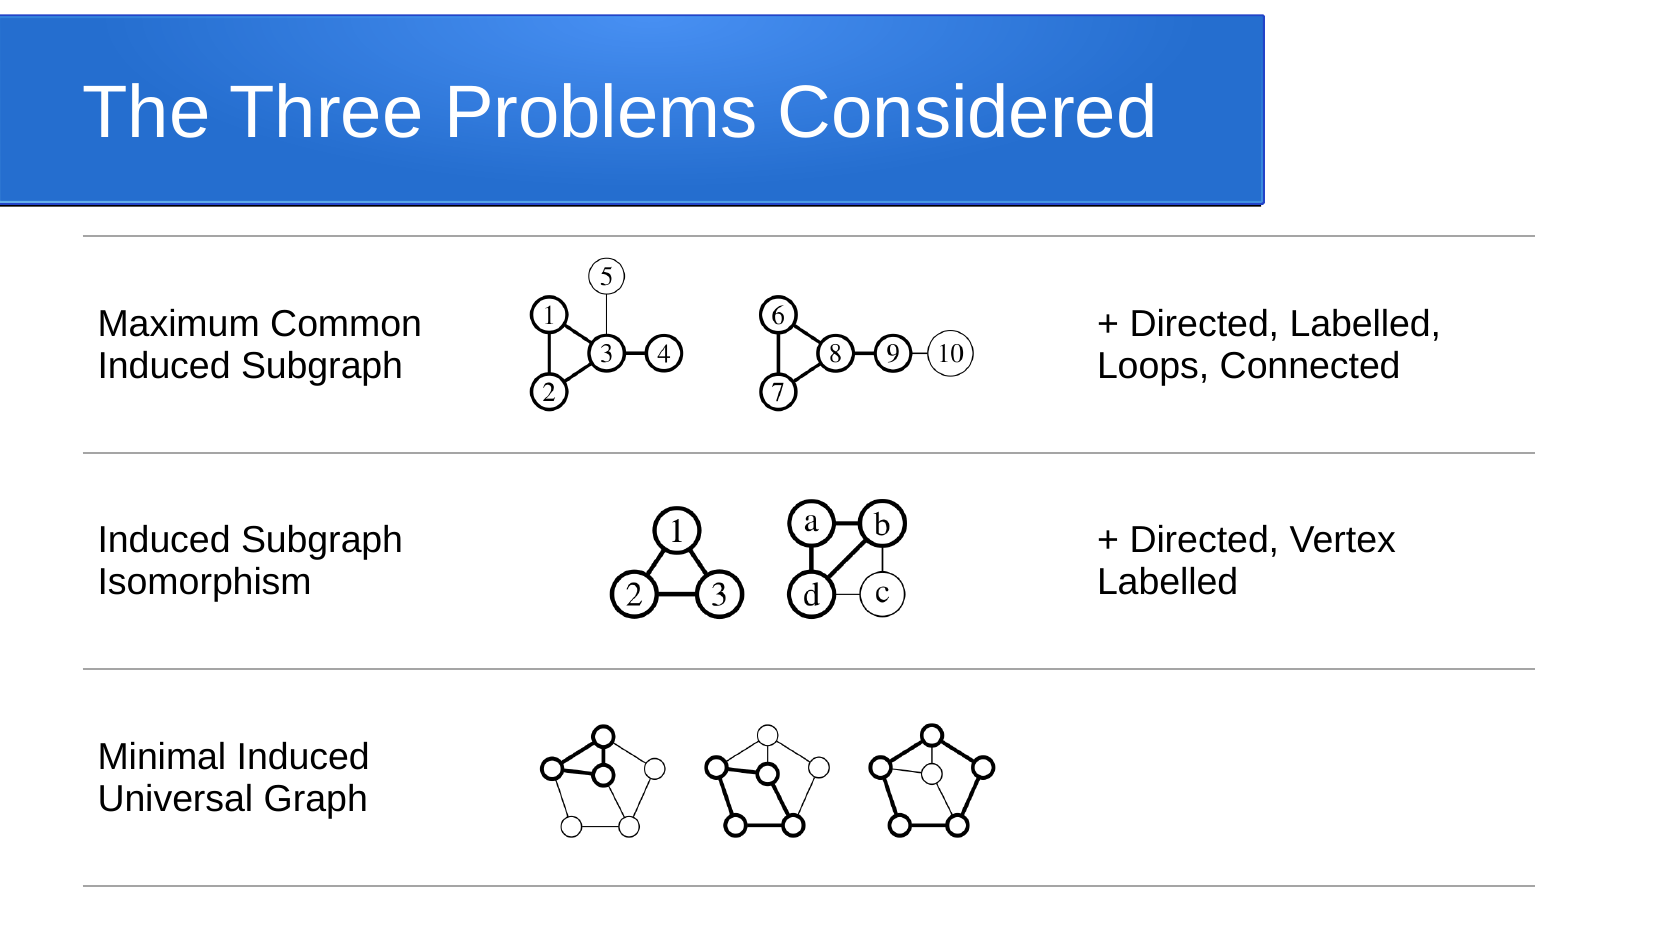

# The Three Problems Considered
| Maximum Common Induced Subgraph | | + Directed, Labelled, Loops, Connected |
| --- | --- | --- |
| Induced Subgraph Isomorphism | | + Directed, Vertex Labelled |
| Minimal Induced Universal Graph | | |